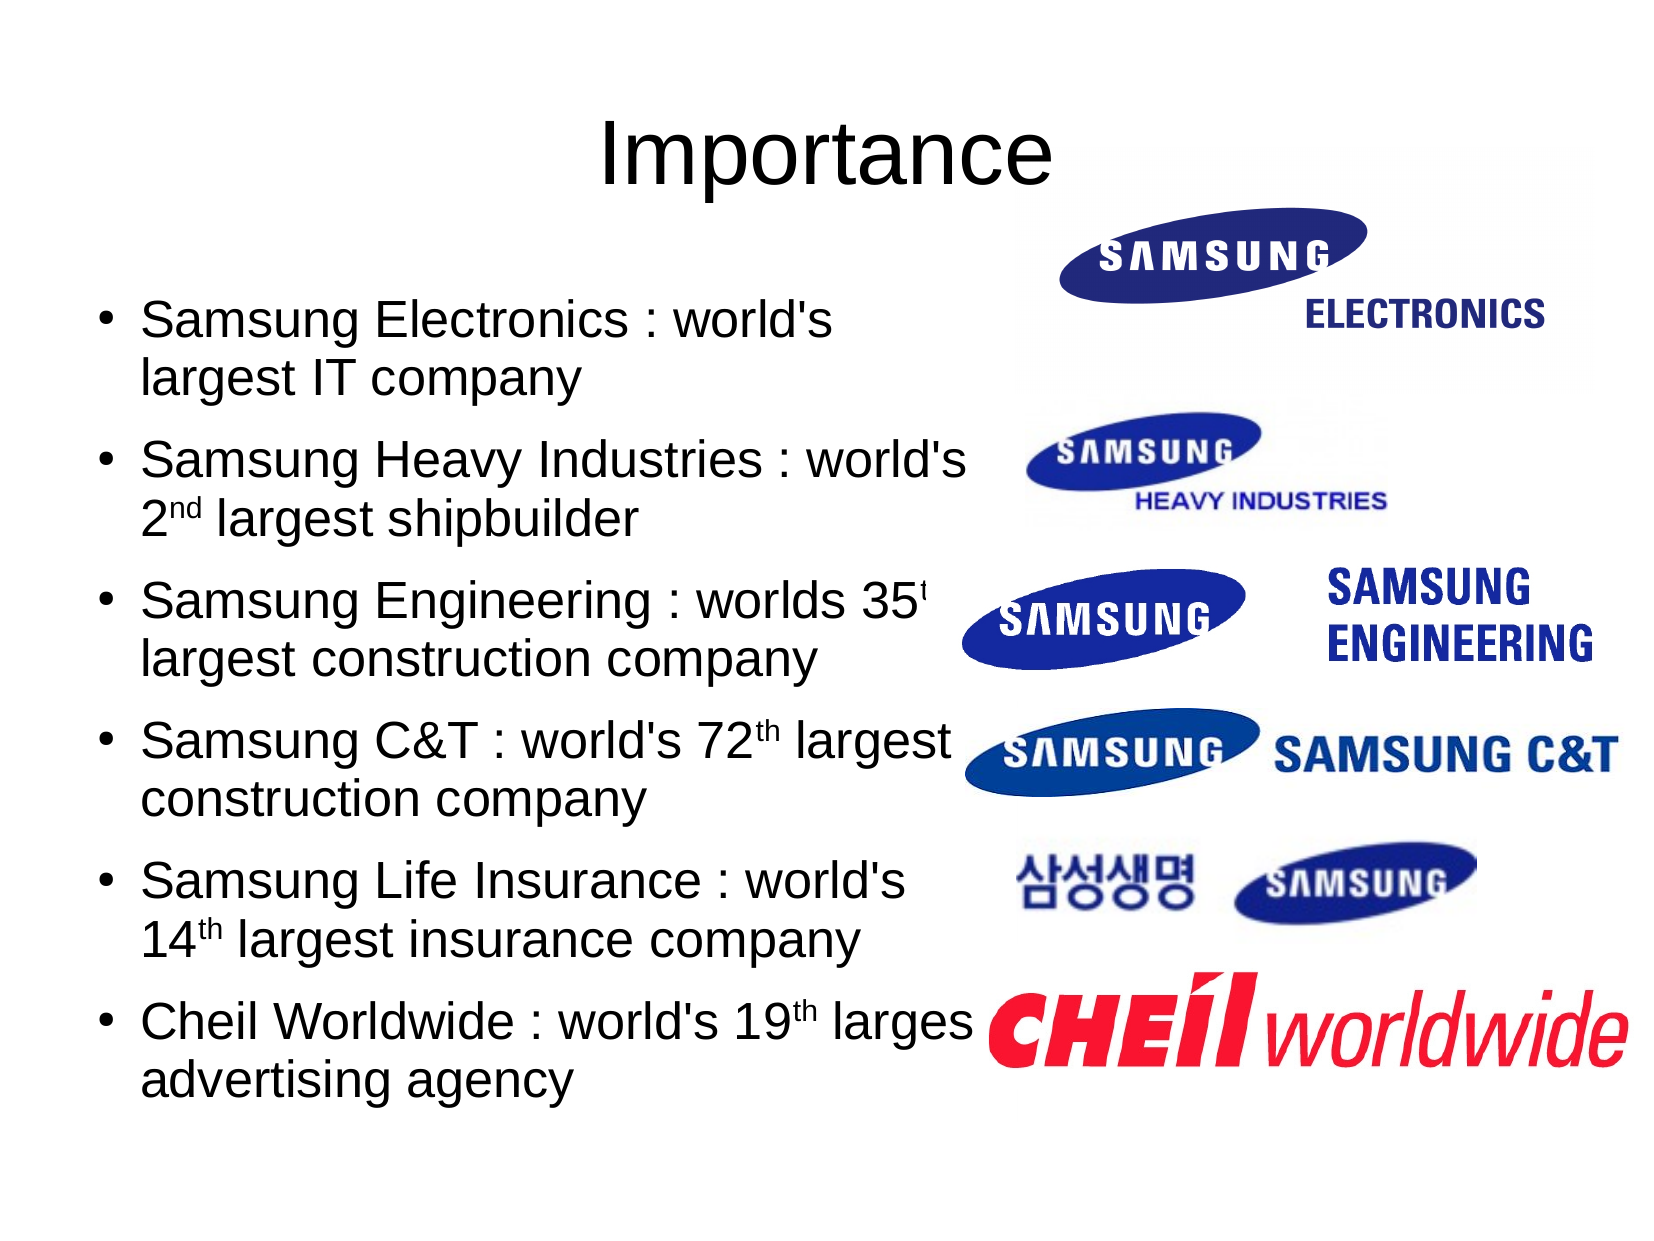

# Importance
Samsung Electronics : world's largest IT company
Samsung Heavy Industries : world's 2nd largest shipbuilder
Samsung Engineering : worlds 35th largest construction company
Samsung C&T : world's 72th largest construction company
Samsung Life Insurance : world's 14th largest insurance company
Cheil Worldwide : world's 19th largest advertising agency